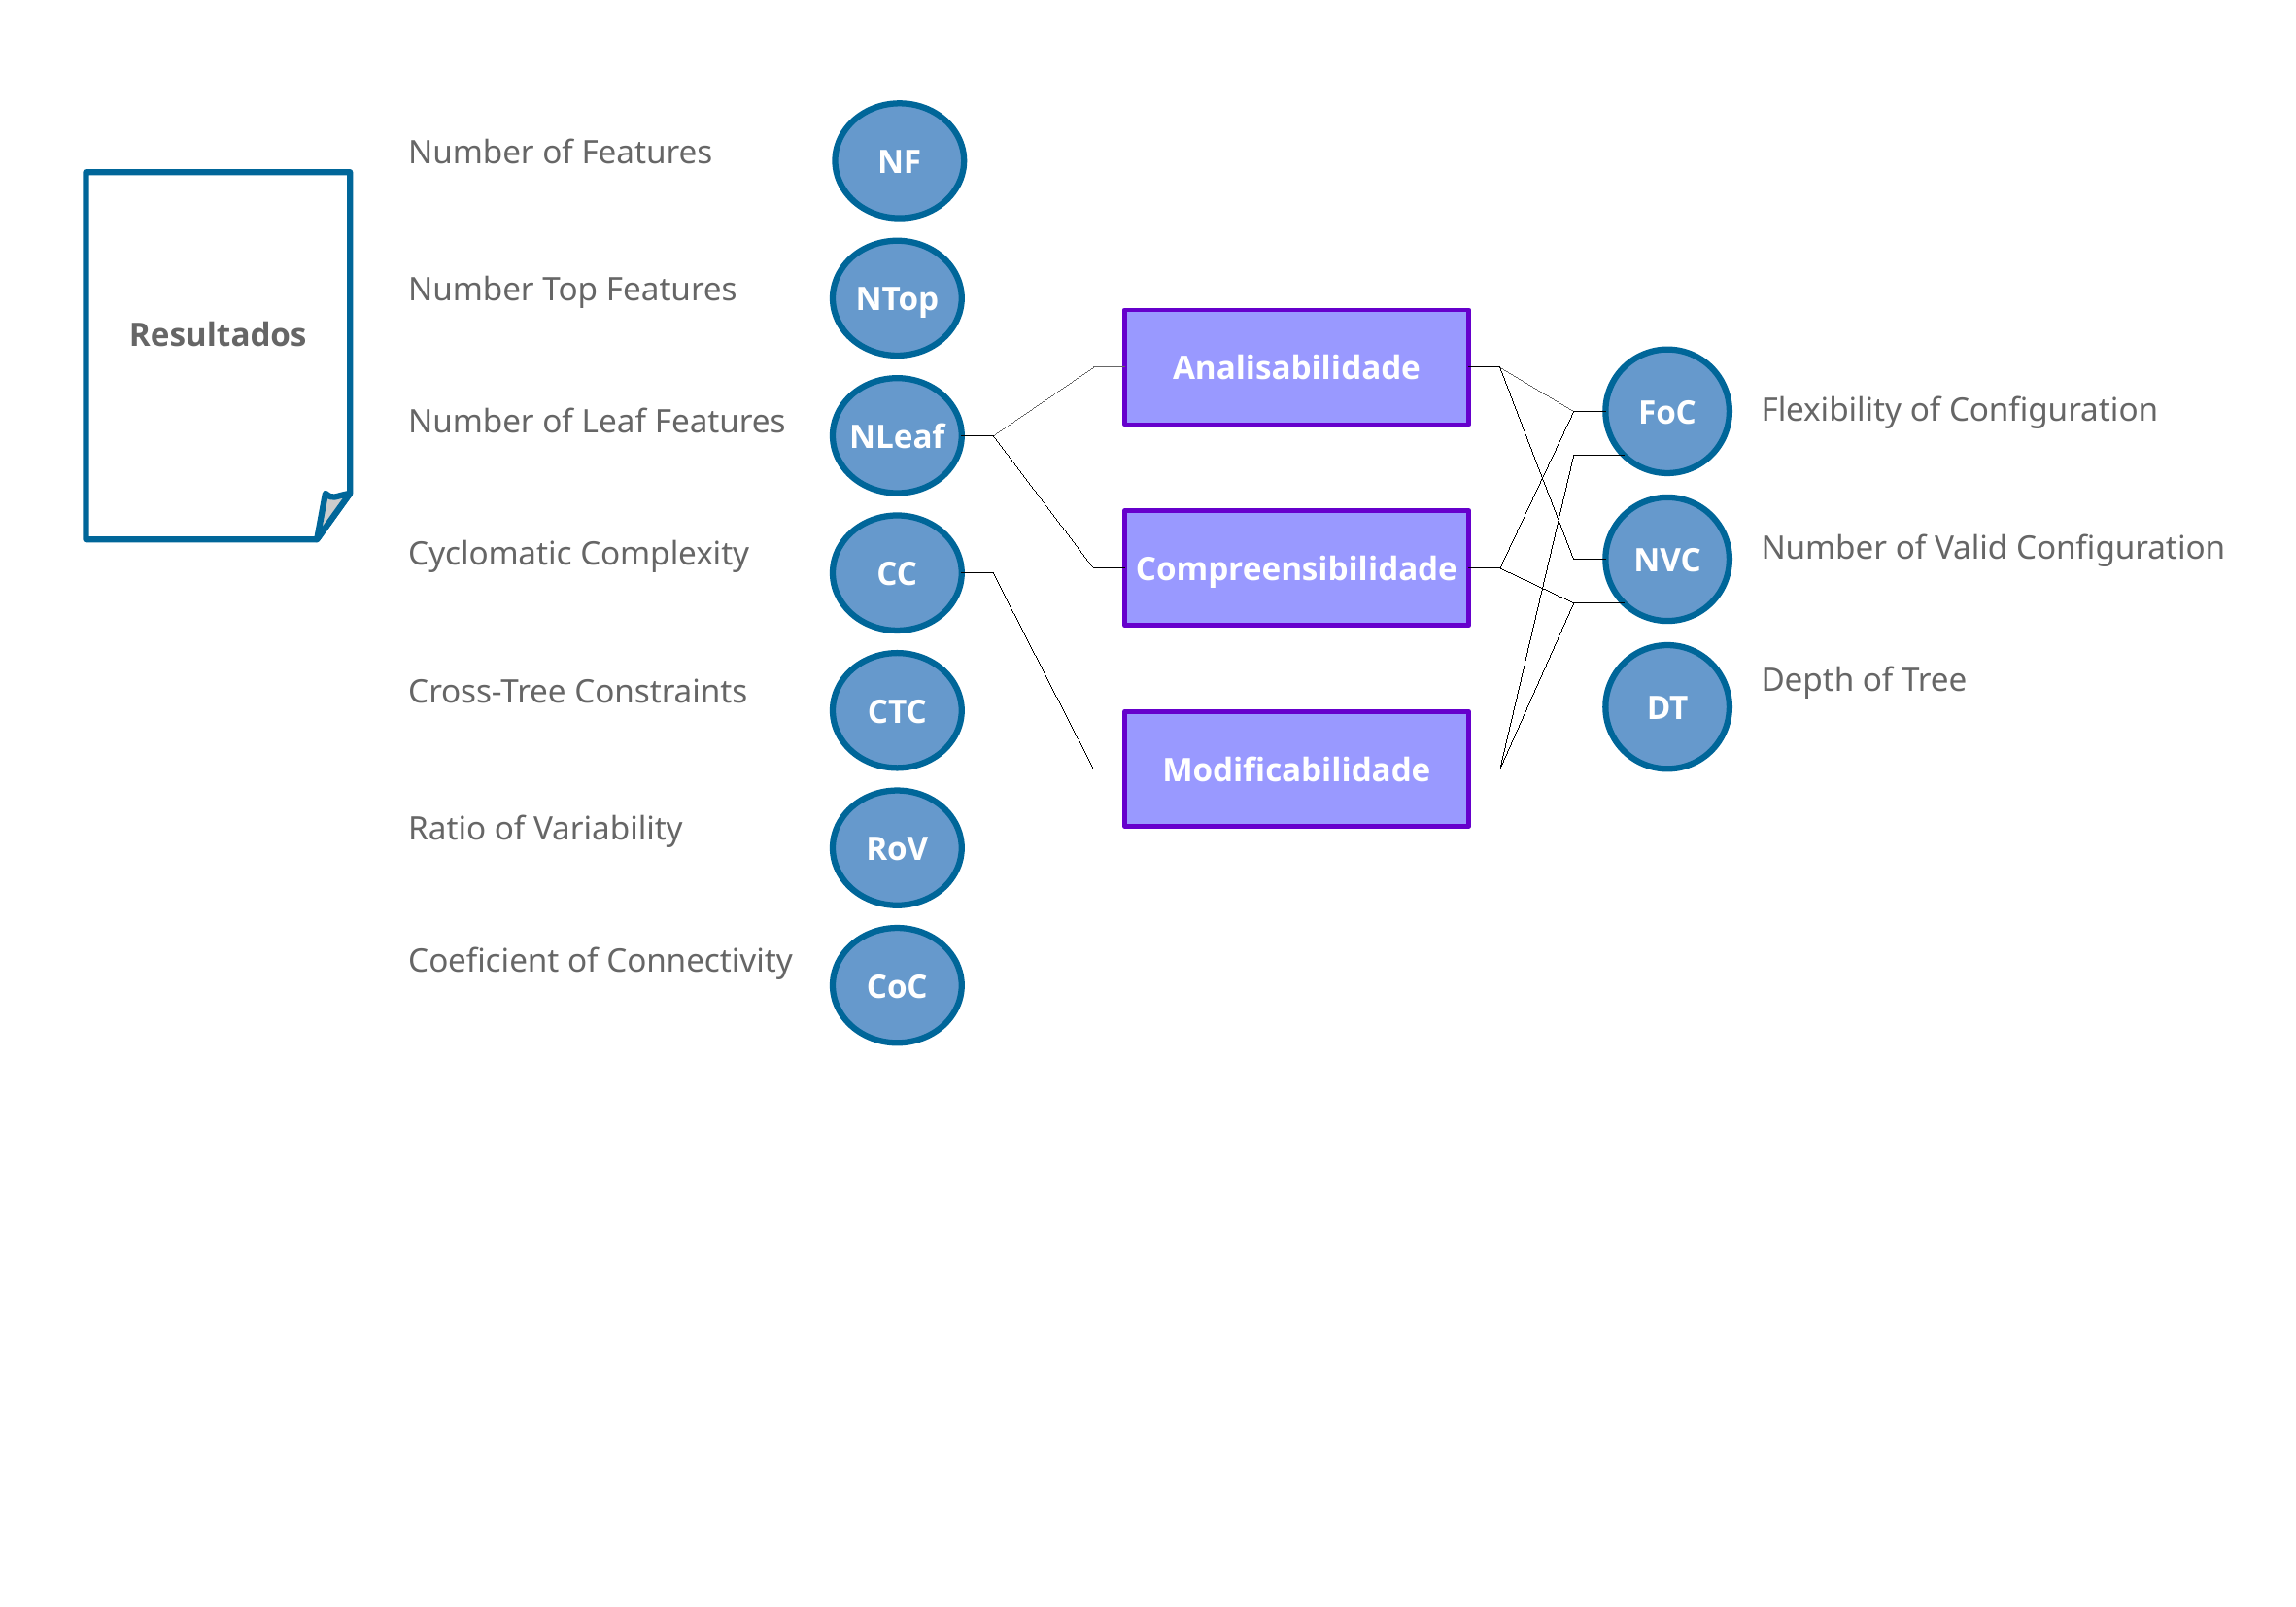

NF
Number of Features
Resultados
NTop
Number Top Features
Analisabilidade
FoC
NLeaf
Flexibility of Configuration
Number of Leaf Features
NVC
Compreensibilidade
CC
Number of Valid Configuration
Cyclomatic Complexity
DT
Depth of Tree
CTC
Cross-Tree Constraints
Modificabilidade
RoV
Ratio of Variability
CoC
Coeficient of Connectivity